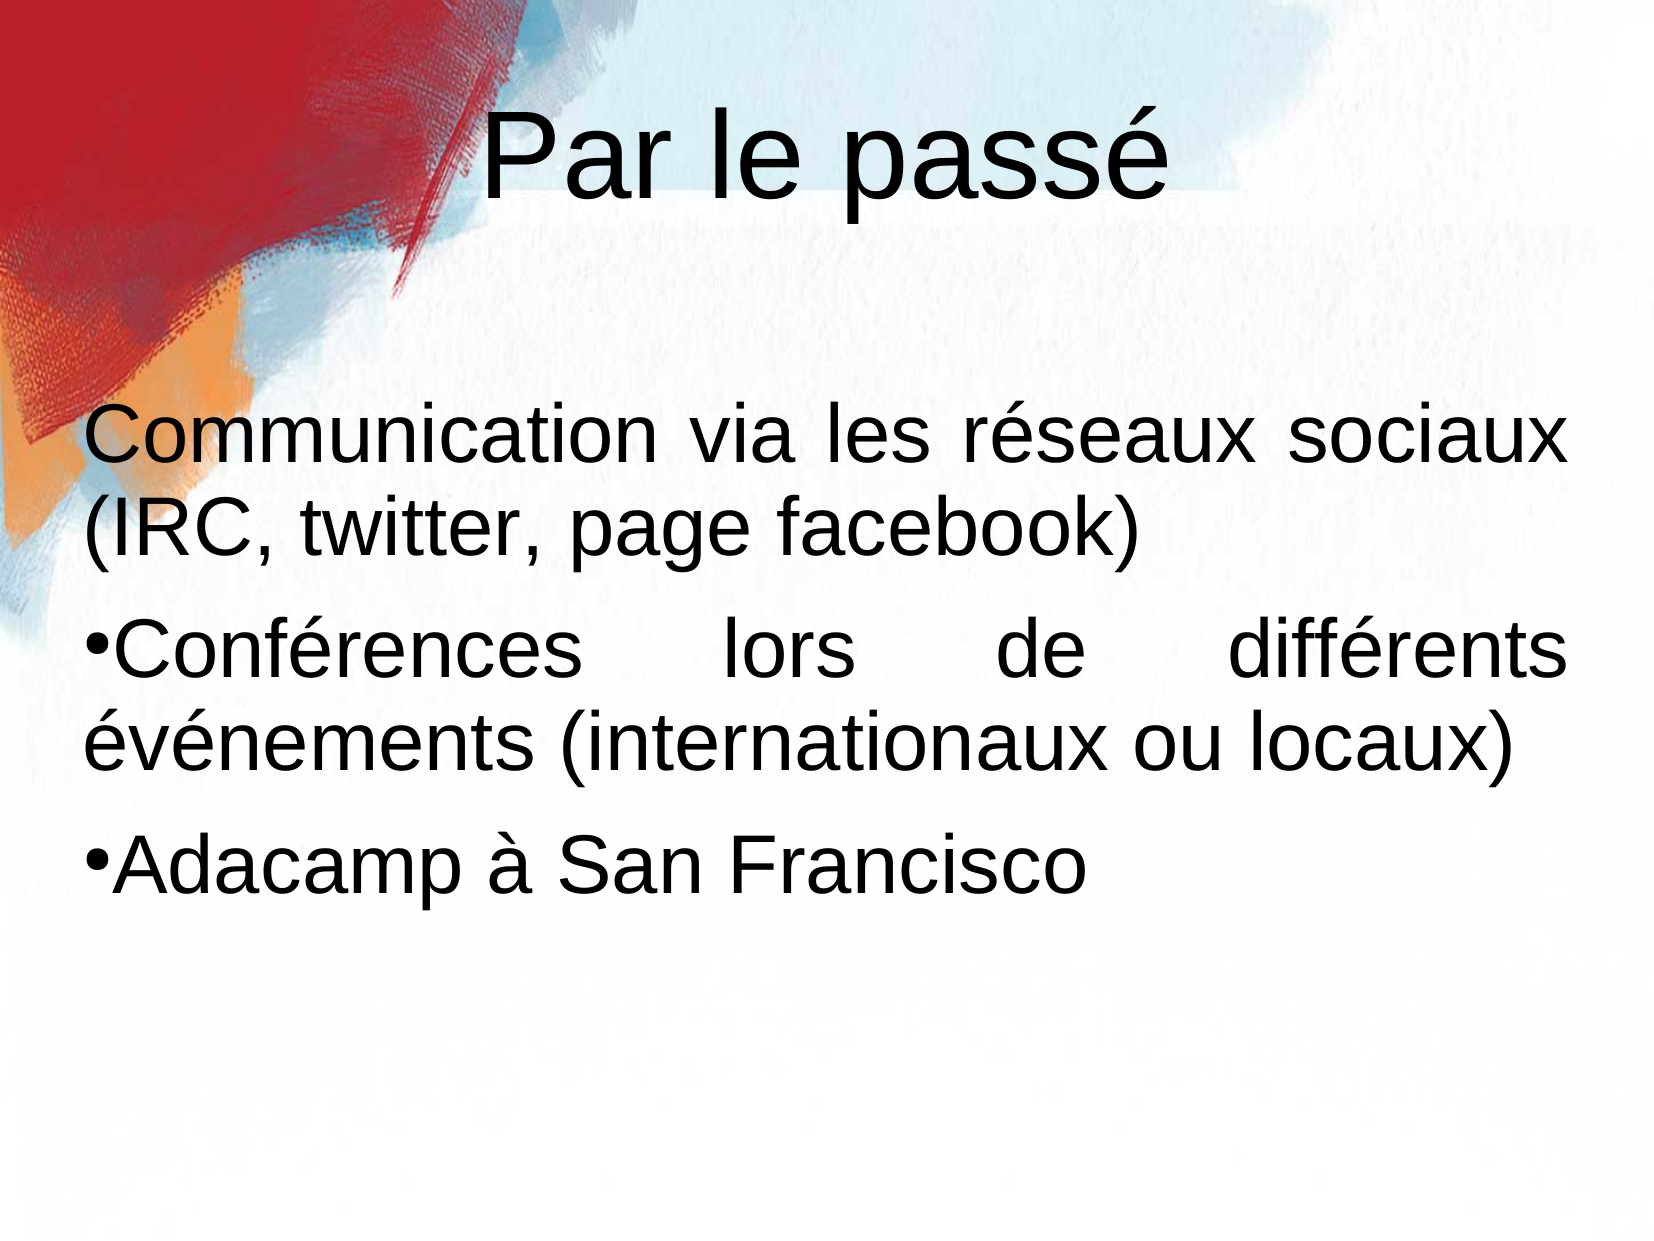

# Par le passé
Communication via les réseaux sociaux (IRC, twitter, page facebook)
Conférences lors de différents événements (internationaux ou locaux)
Adacamp à San Francisco